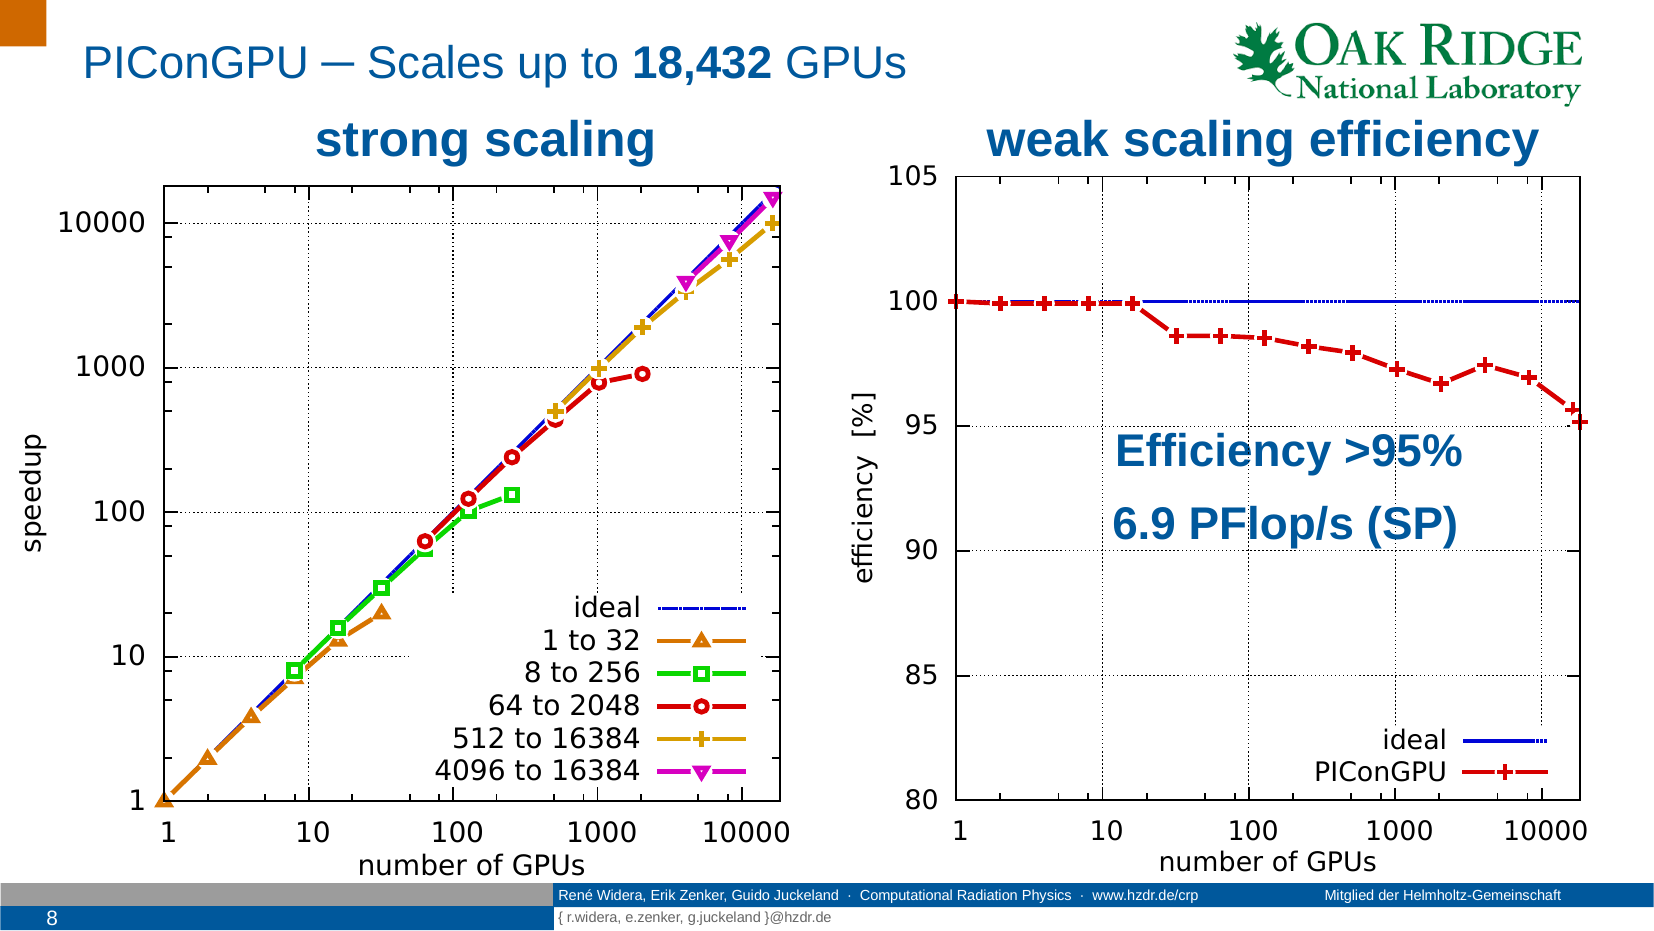

# PIConGPU ─ Scales up to 18,432 GPUs
strong scaling
weak scaling efficiency
Efficiency >95%
6.9 PFlop/s (SP)